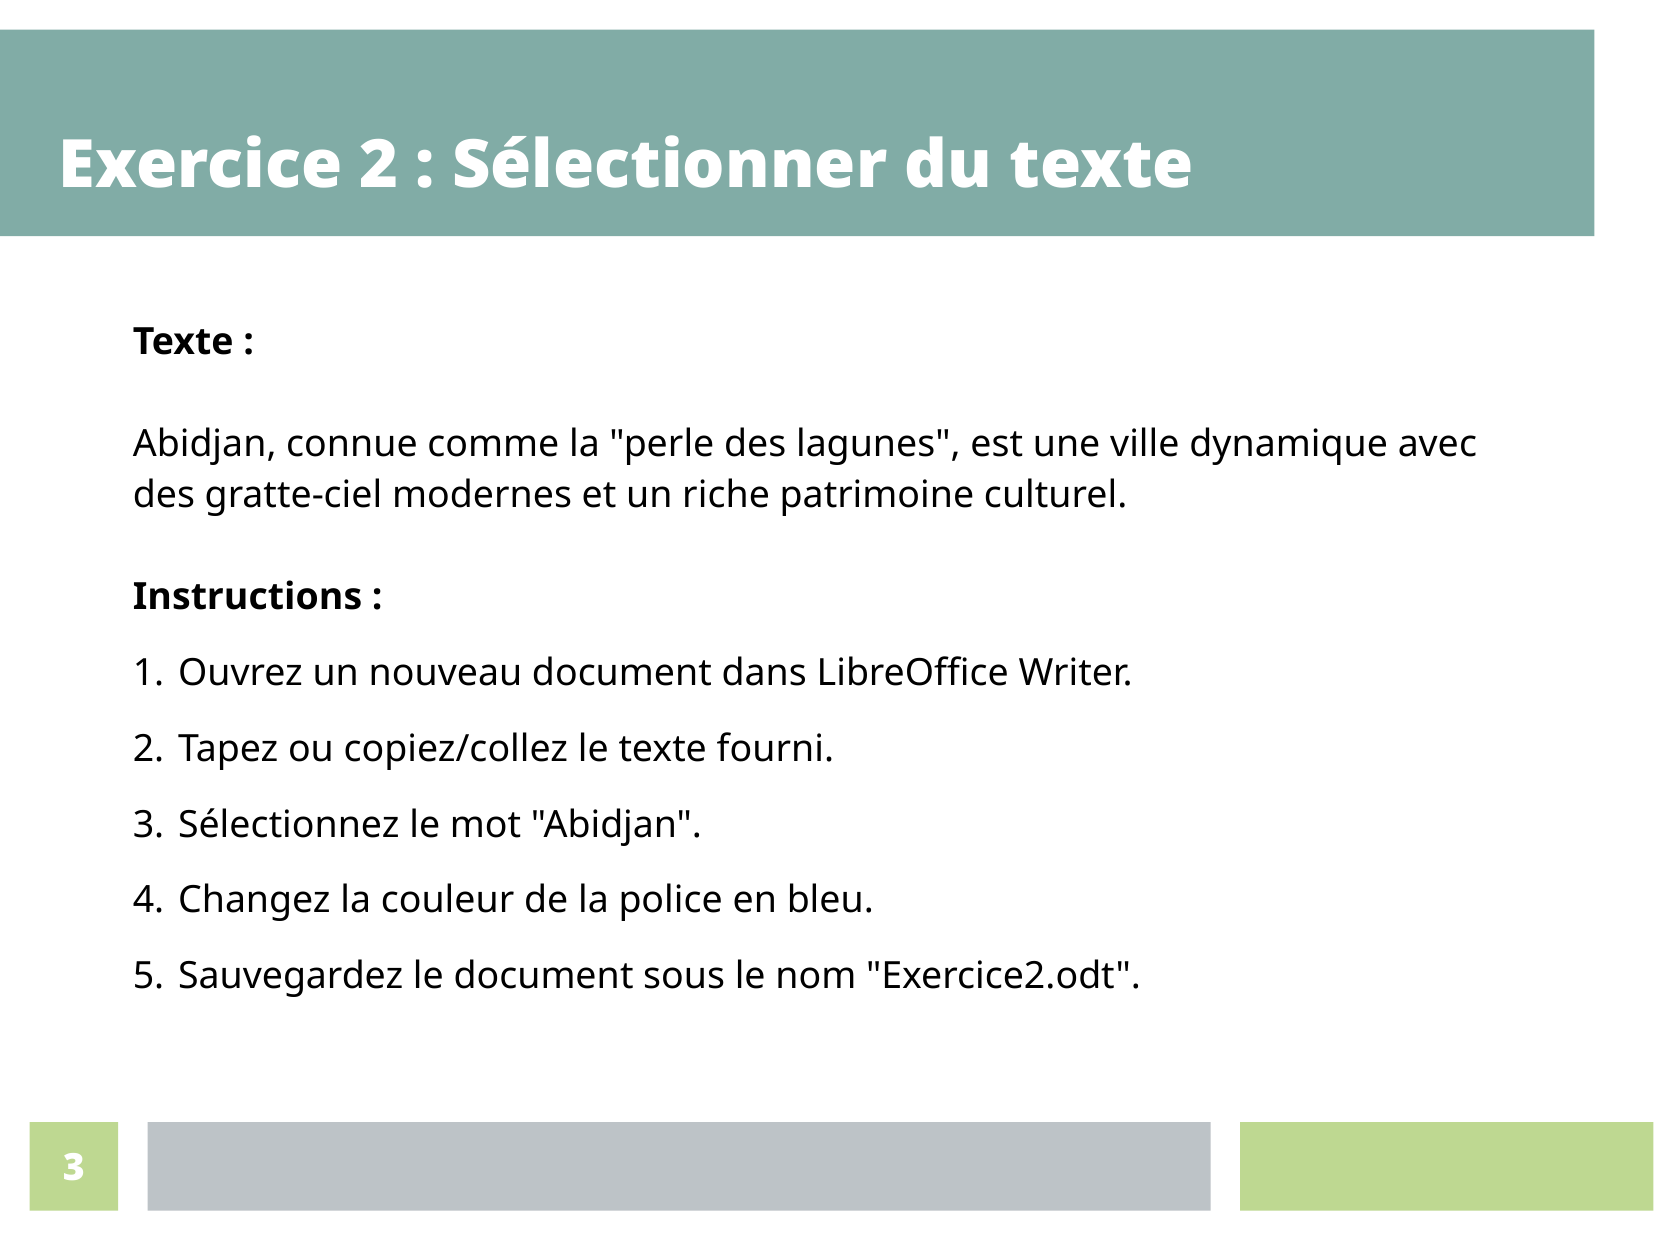

# Exercice 2 : Sélectionner du texte
Texte :
Abidjan, connue comme la "perle des lagunes", est une ville dynamique avec des gratte-ciel modernes et un riche patrimoine culturel.
Instructions :
 Ouvrez un nouveau document dans LibreOffice Writer.
 Tapez ou copiez/collez le texte fourni.
 Sélectionnez le mot "Abidjan".
 Changez la couleur de la police en bleu.
 Sauvegardez le document sous le nom "Exercice2.odt".
3